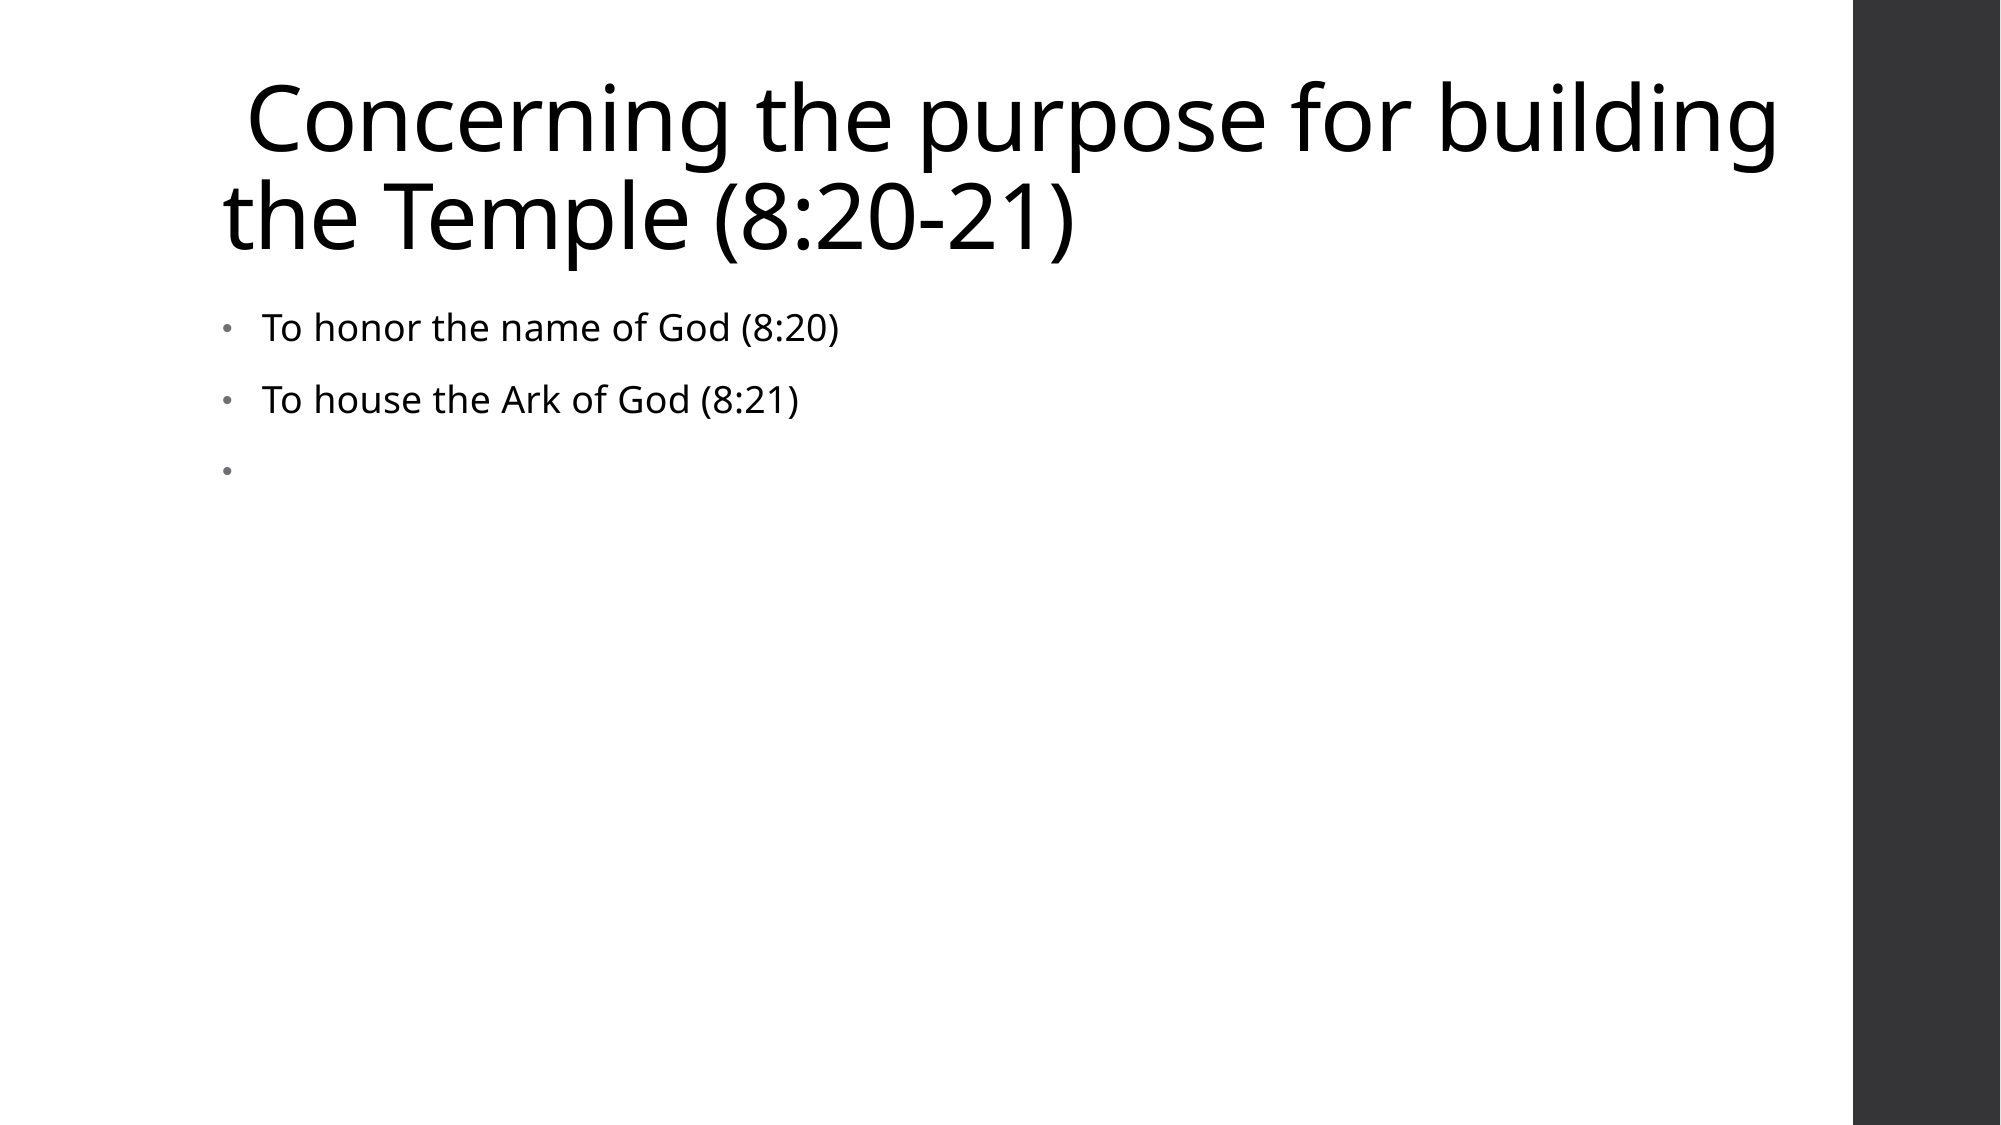

# Concerning the purpose for building the Temple (8:20-21)
 To honor the name of God (8:20)
 To house the Ark of God (8:21)